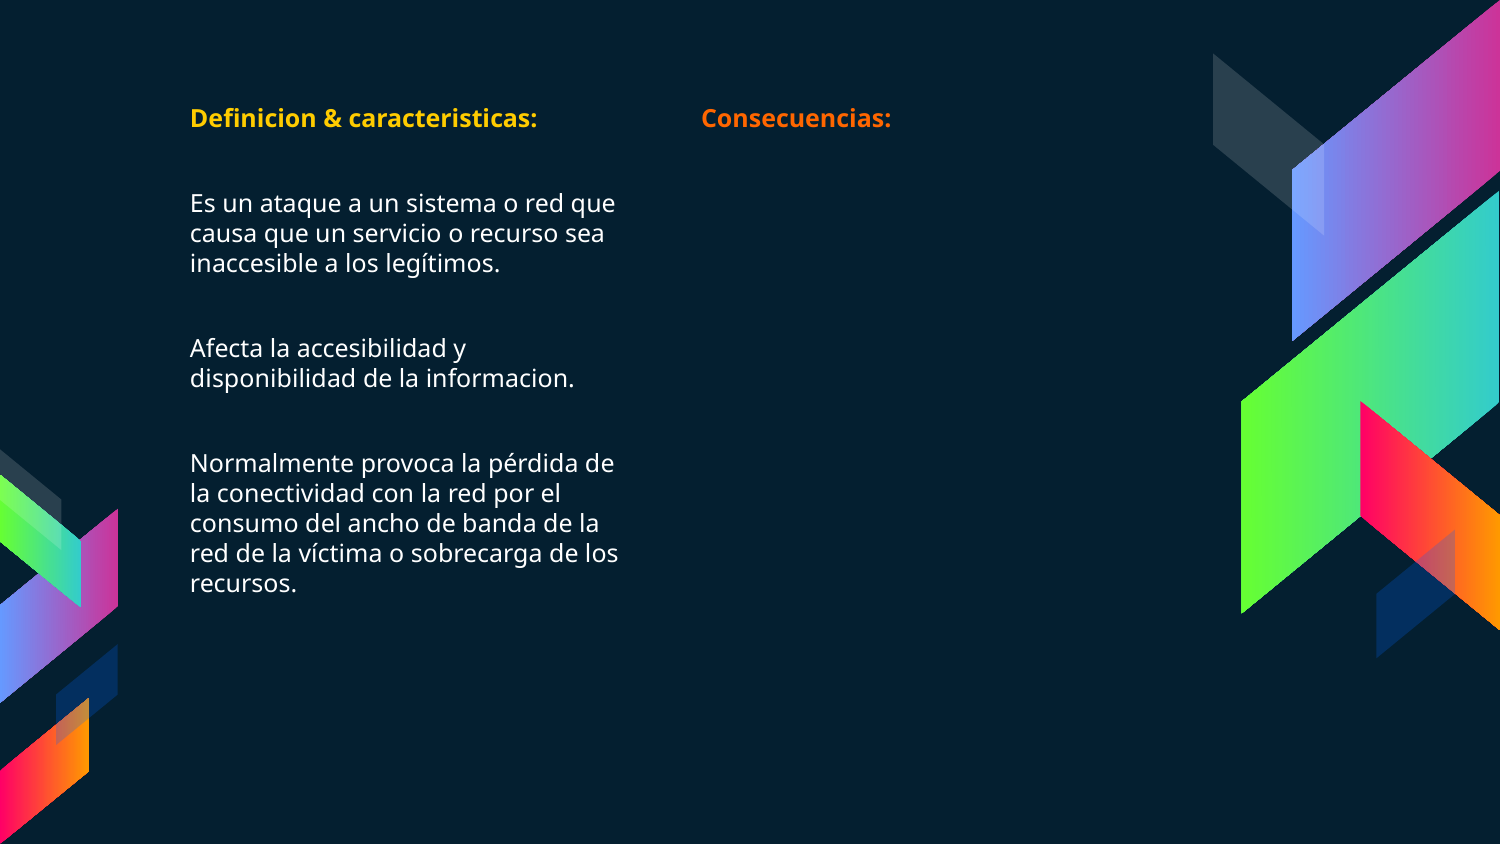

# Definicion & caracteristicas:
Es un ataque a un sistema o red que causa que un servicio o recurso sea inaccesible a los legítimos.
Afecta la accesibilidad y disponibilidad de la informacion.
Normalmente provoca la pérdida de la conectividad con la red por el consumo del ancho de banda de la red de la víctima o sobrecarga de los recursos.
Consecuencias: